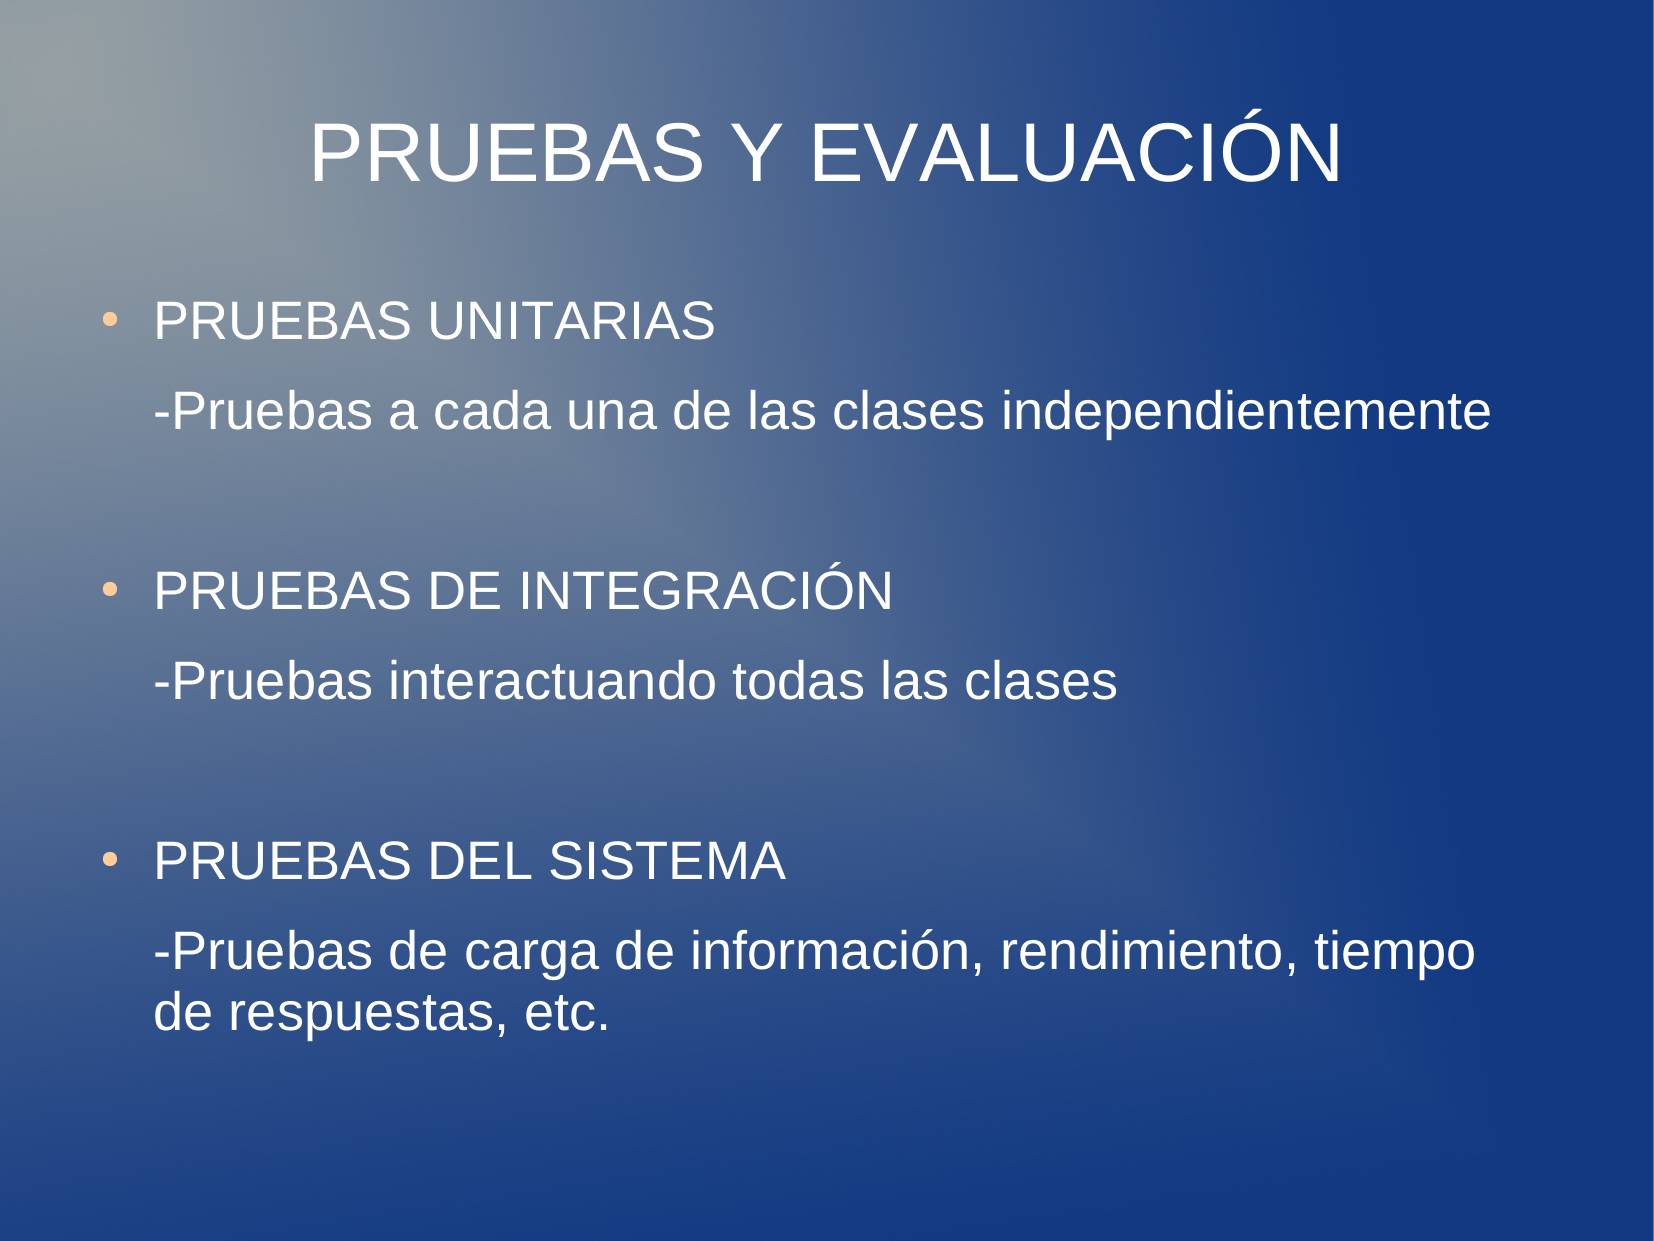

# PRUEBAS Y EVALUACIÓN
PRUEBAS UNITARIAS
-Pruebas a cada una de las clases independientemente
PRUEBAS DE INTEGRACIÓN
-Pruebas interactuando todas las clases
PRUEBAS DEL SISTEMA
-Pruebas de carga de información, rendimiento, tiempo de respuestas, etc.